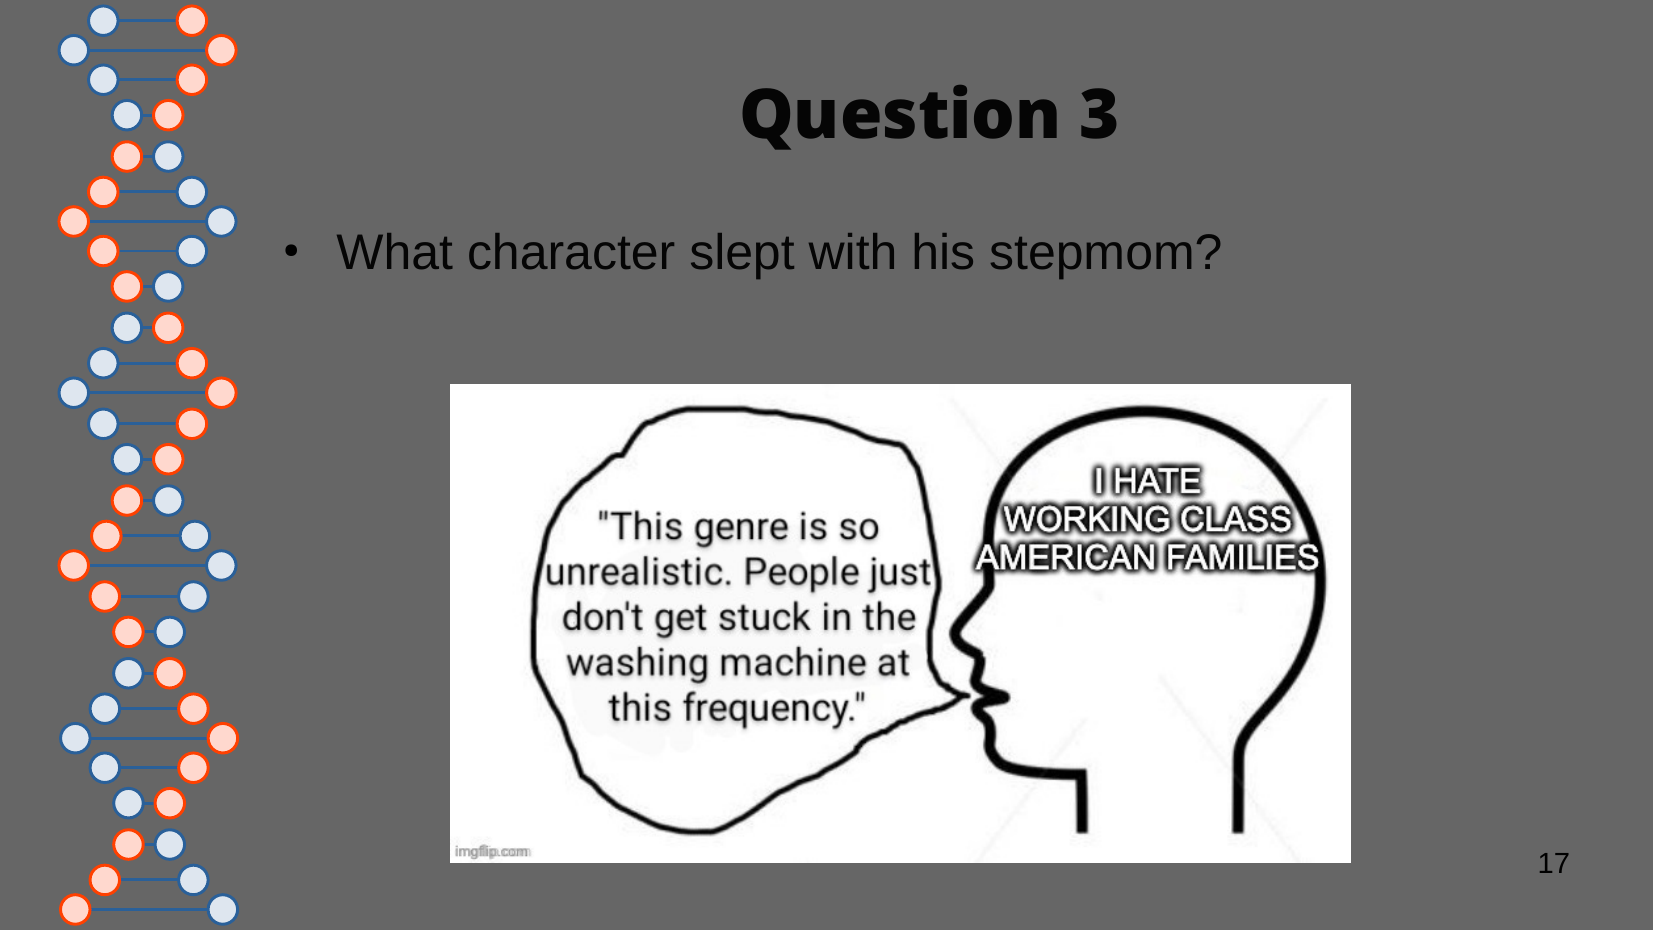

# Question 3
What character slept with his stepmom?
17